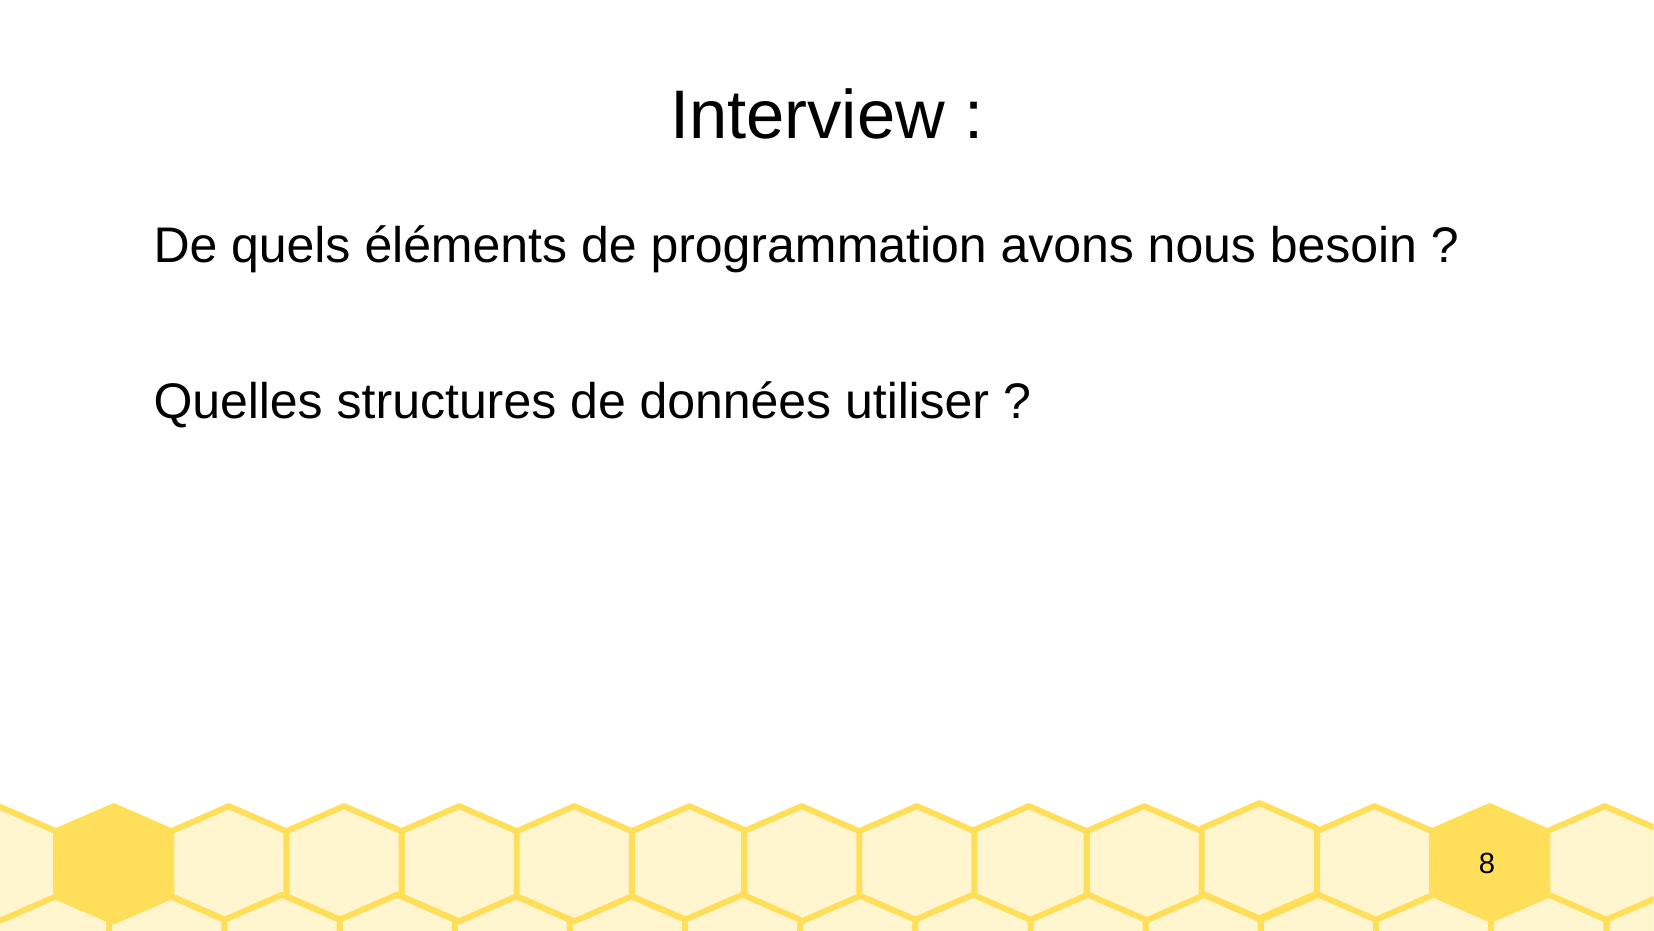

# Interview :
De quels éléments de programmation avons nous besoin ?
Quelles structures de données utiliser ?